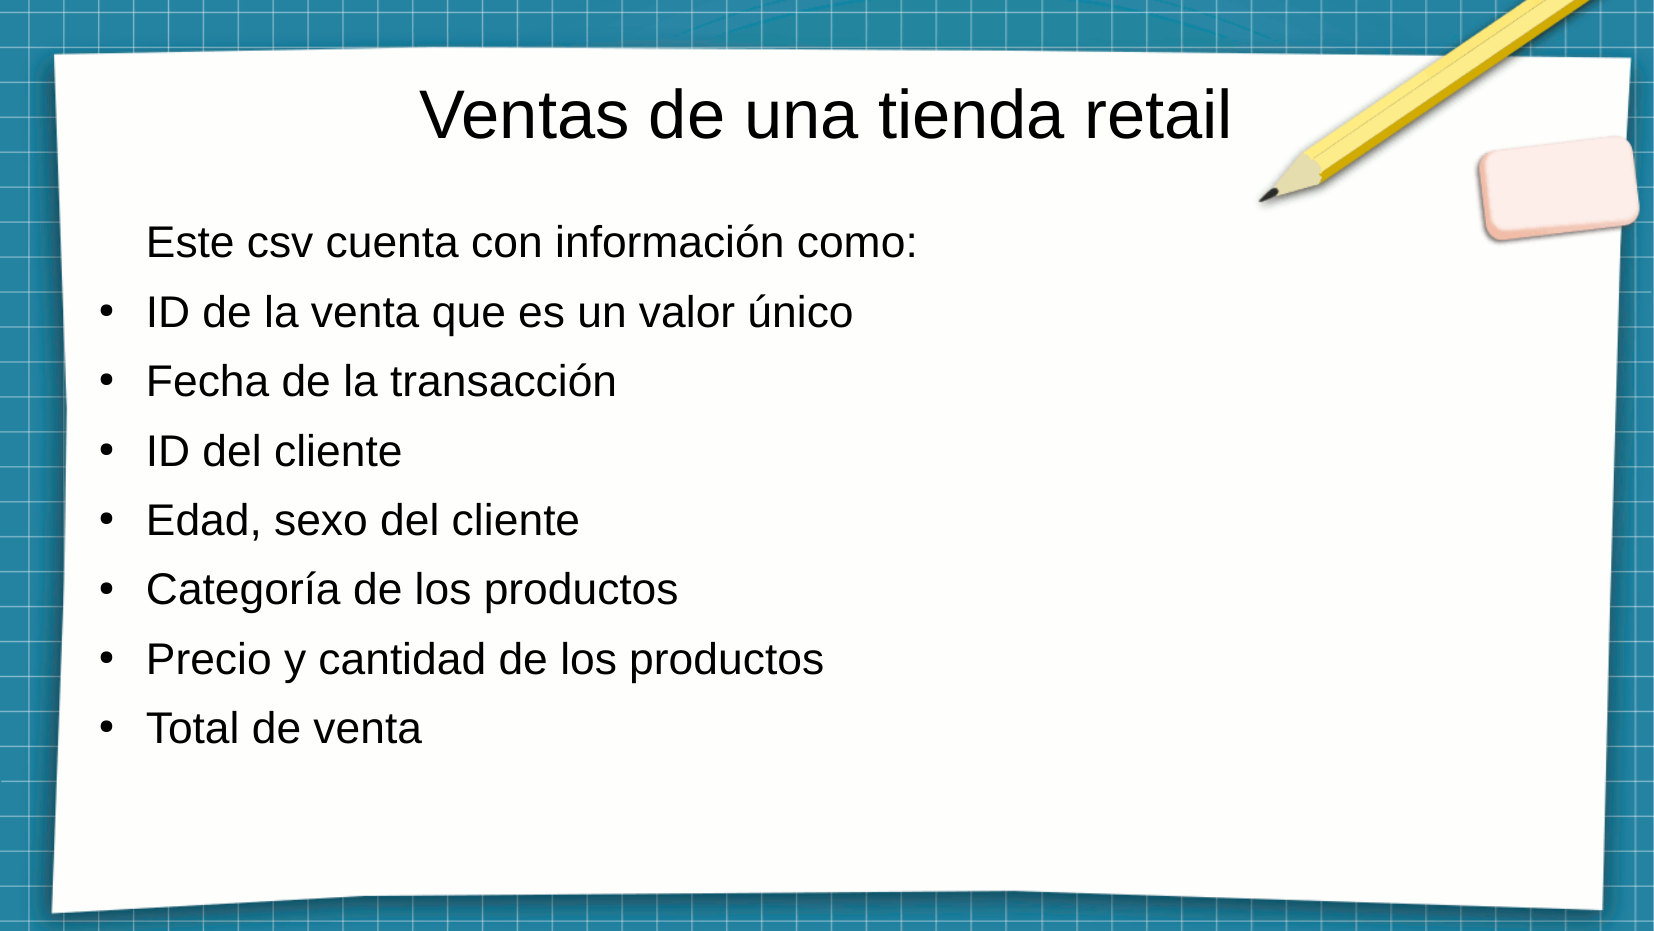

# Ventas de una tienda retail
Este csv cuenta con información como:
ID de la venta que es un valor único
Fecha de la transacción
ID del cliente
Edad, sexo del cliente
Categoría de los productos
Precio y cantidad de los productos
Total de venta